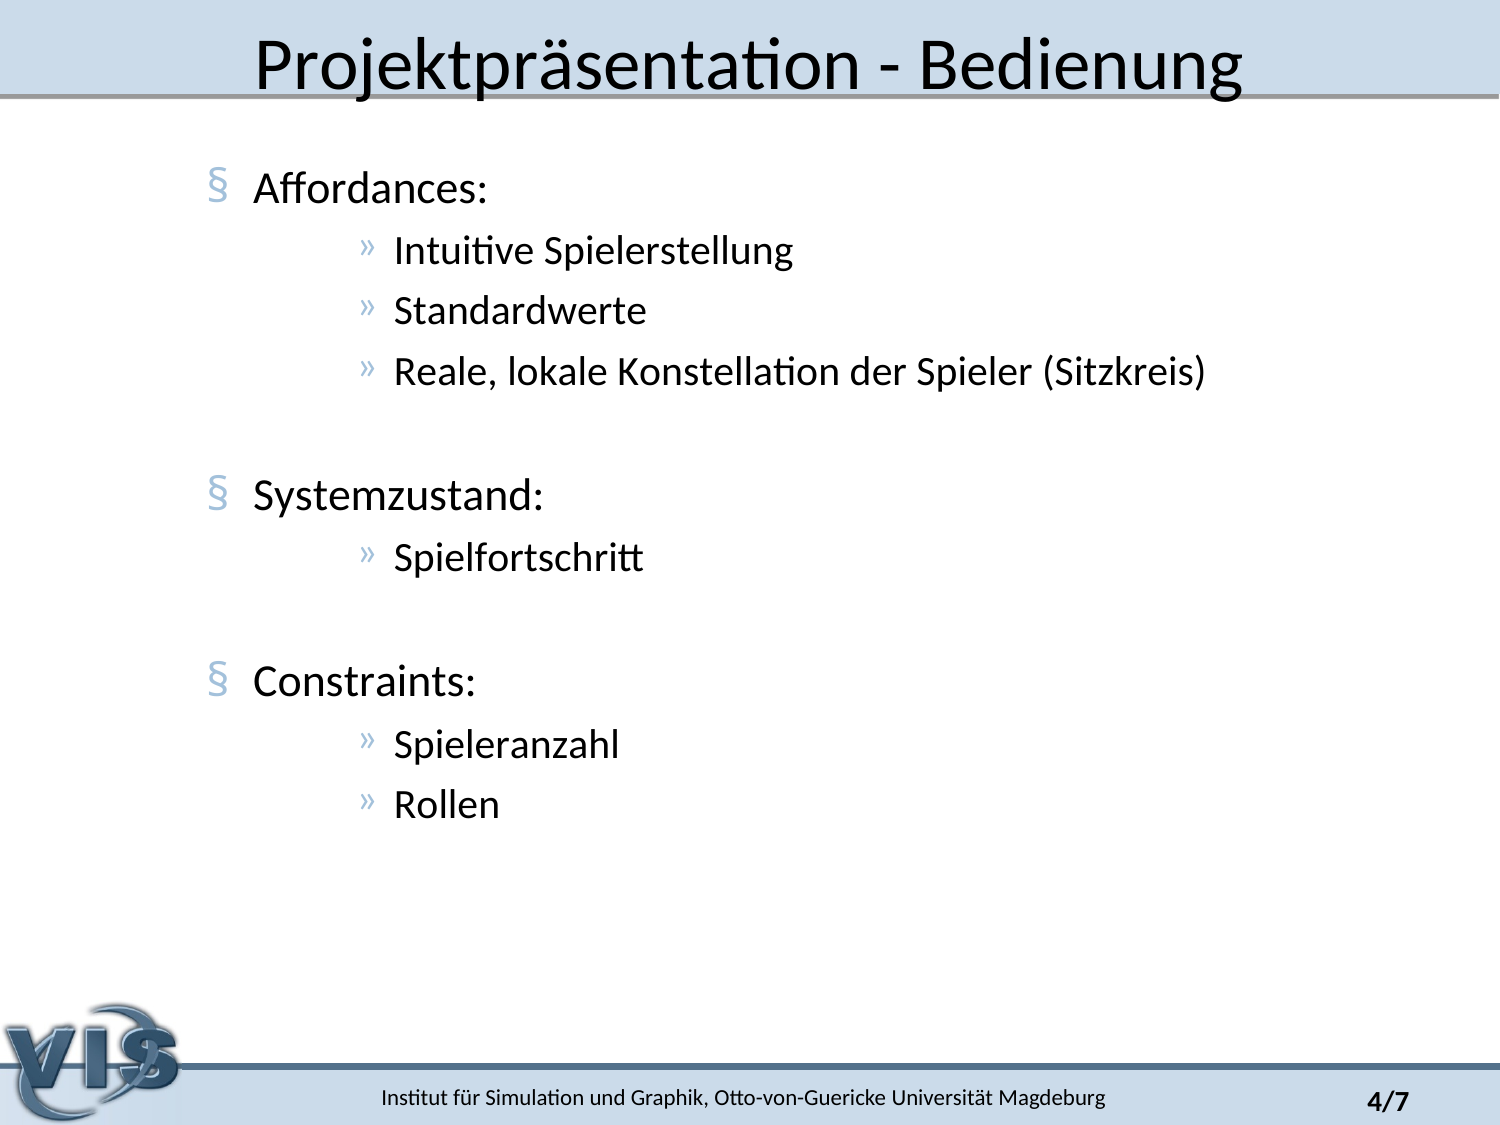

# Projektpräsentation - Bedienung
Affordances:
Intuitive Spielerstellung
Standardwerte
Reale, lokale Konstellation der Spieler (Sitzkreis)
Systemzustand:
Spielfortschritt
Constraints:
Spieleranzahl
Rollen